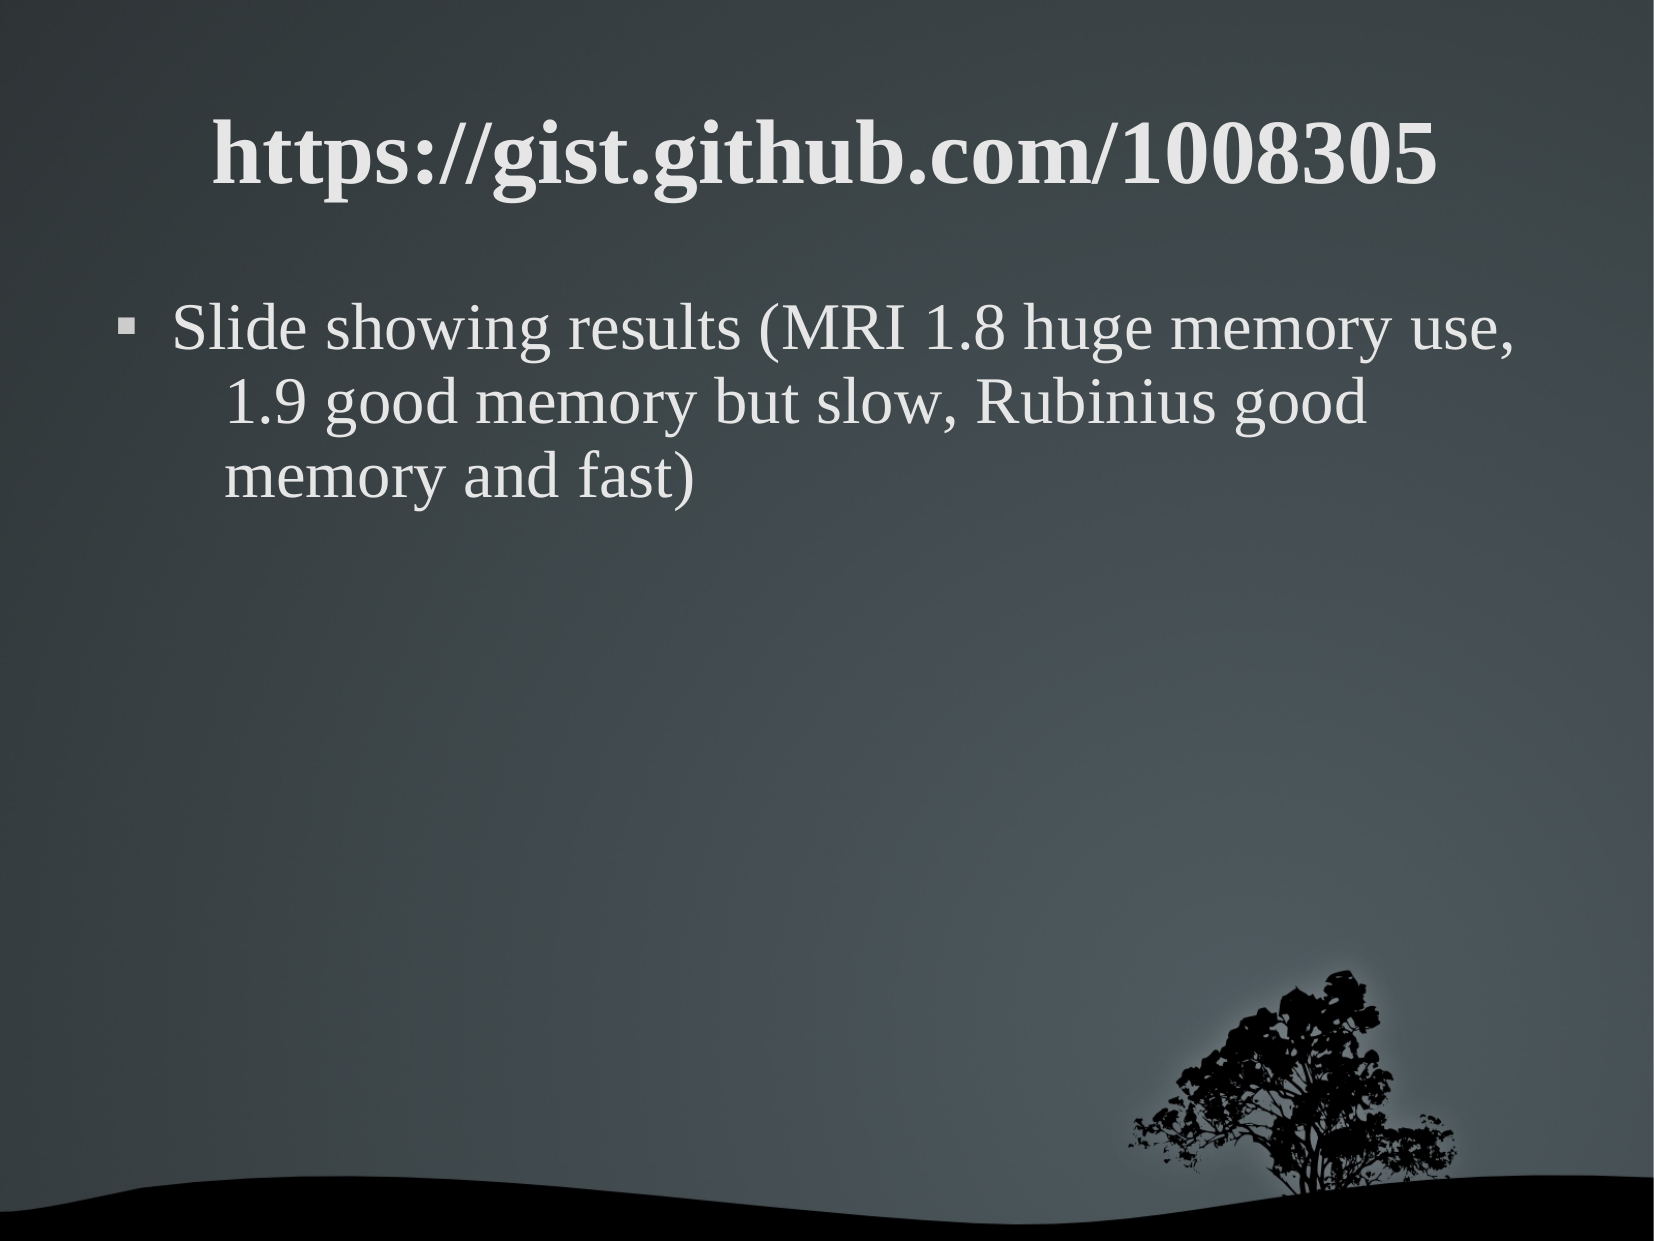

# https://gist.github.com/1008305
Slide showing results (MRI 1.8 huge memory use, 1.9 good memory but slow, Rubinius good memory and fast)